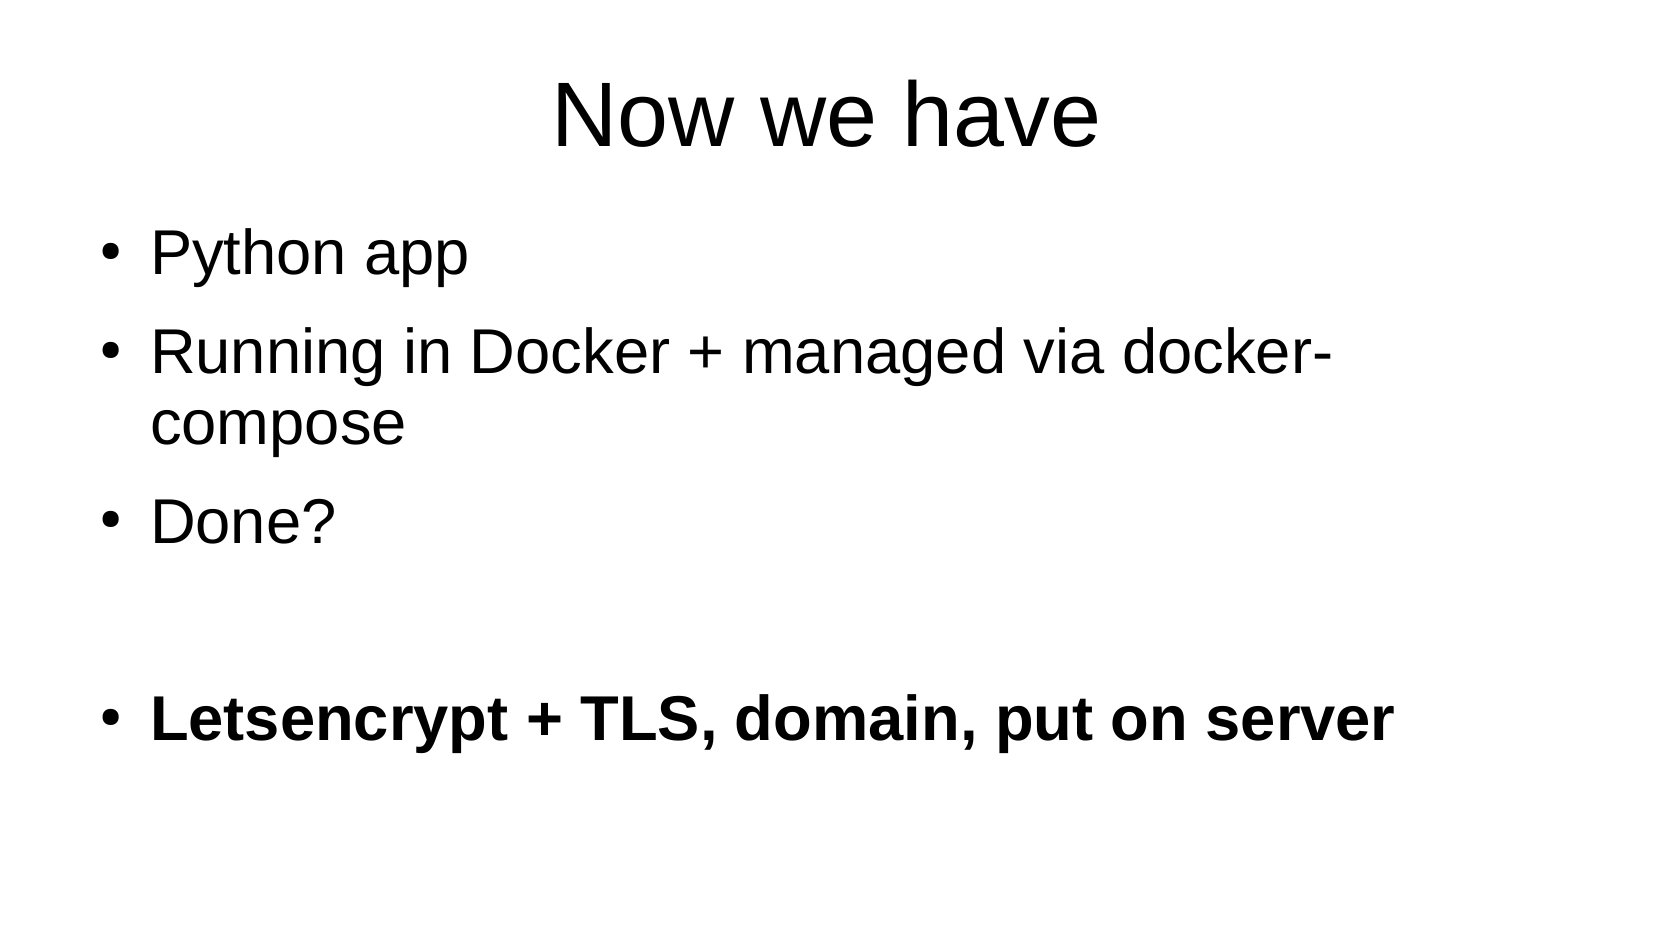

# Now we have
Python app
Running in Docker + managed via docker-compose
Done?
Letsencrypt + TLS, domain, put on server